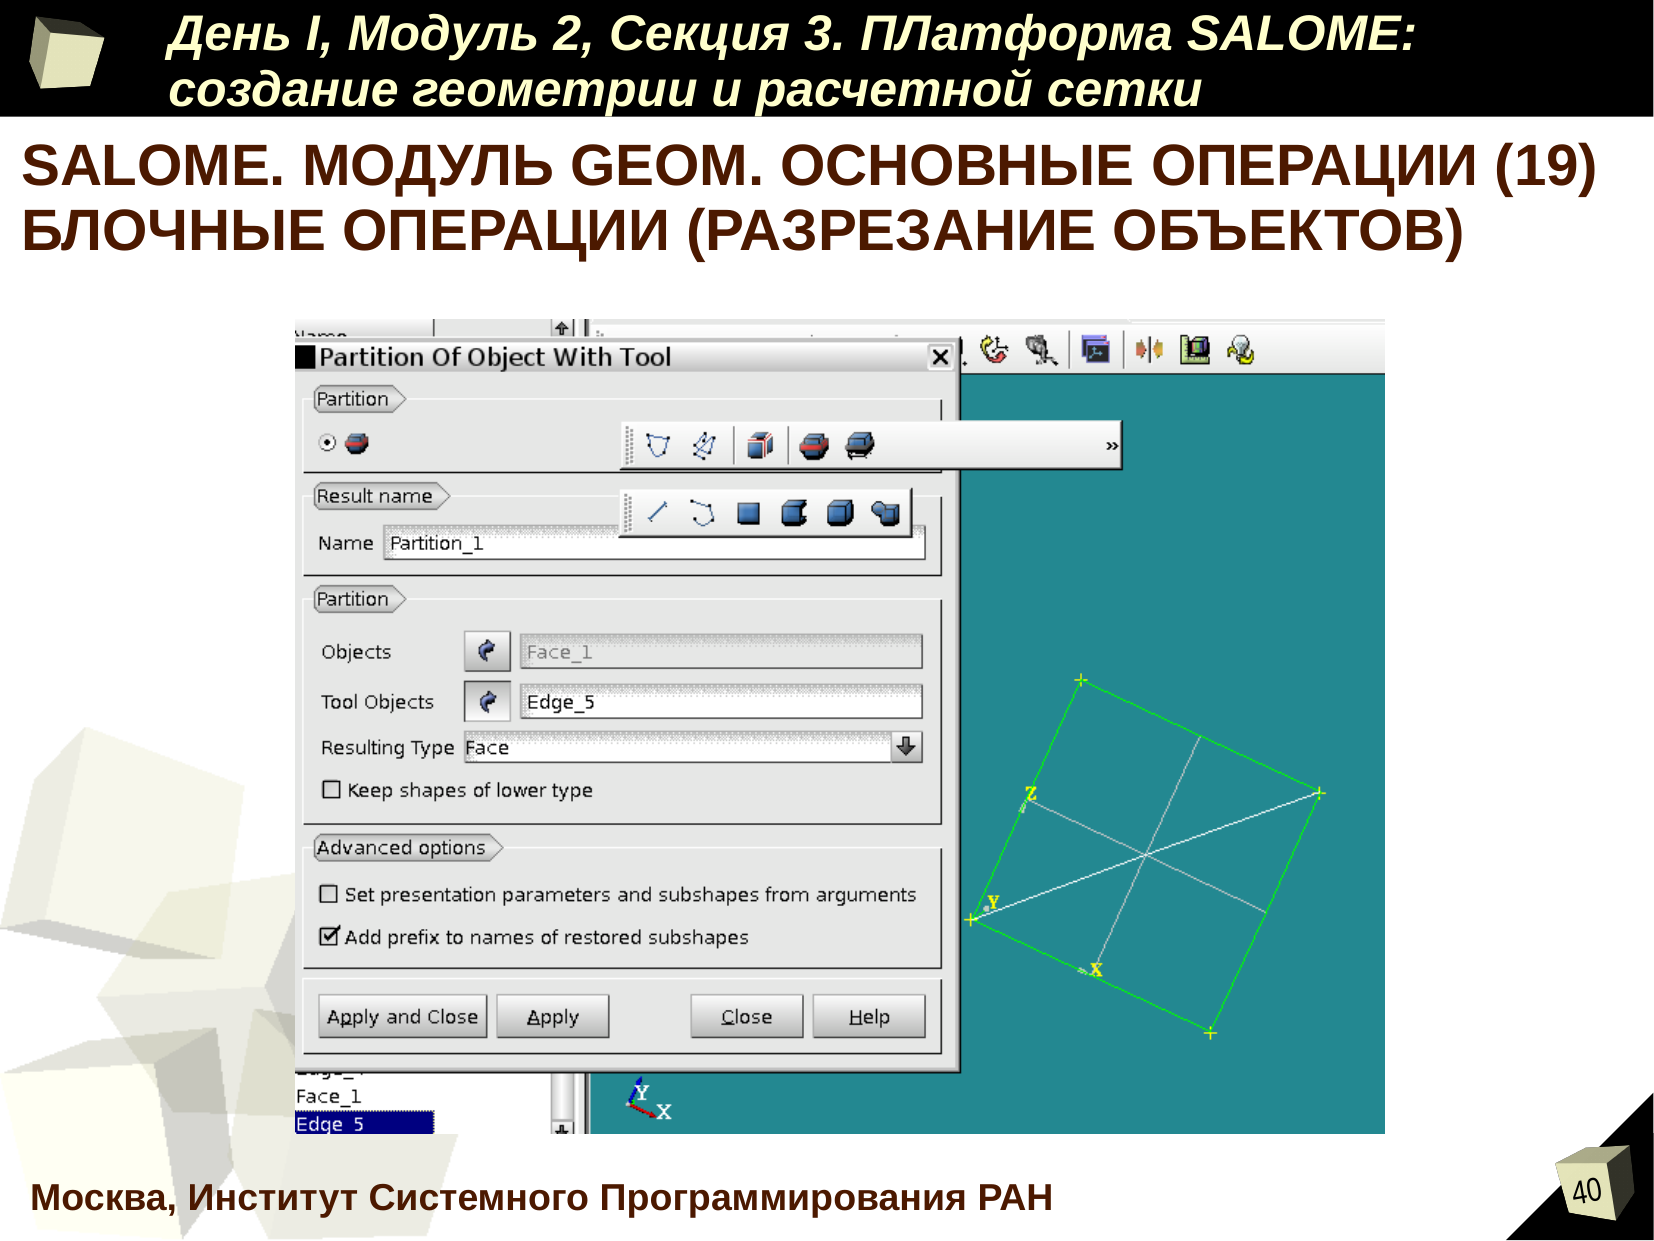

SALOME. МОДУЛЬ GEOM. ОСНОВНЫЕ ОПЕРАЦИИ (19)
БЛОЧНЫЕ ОПЕРАЦИИ (РАЗРЕЗАНИЕ ОБЪЕКТОВ)